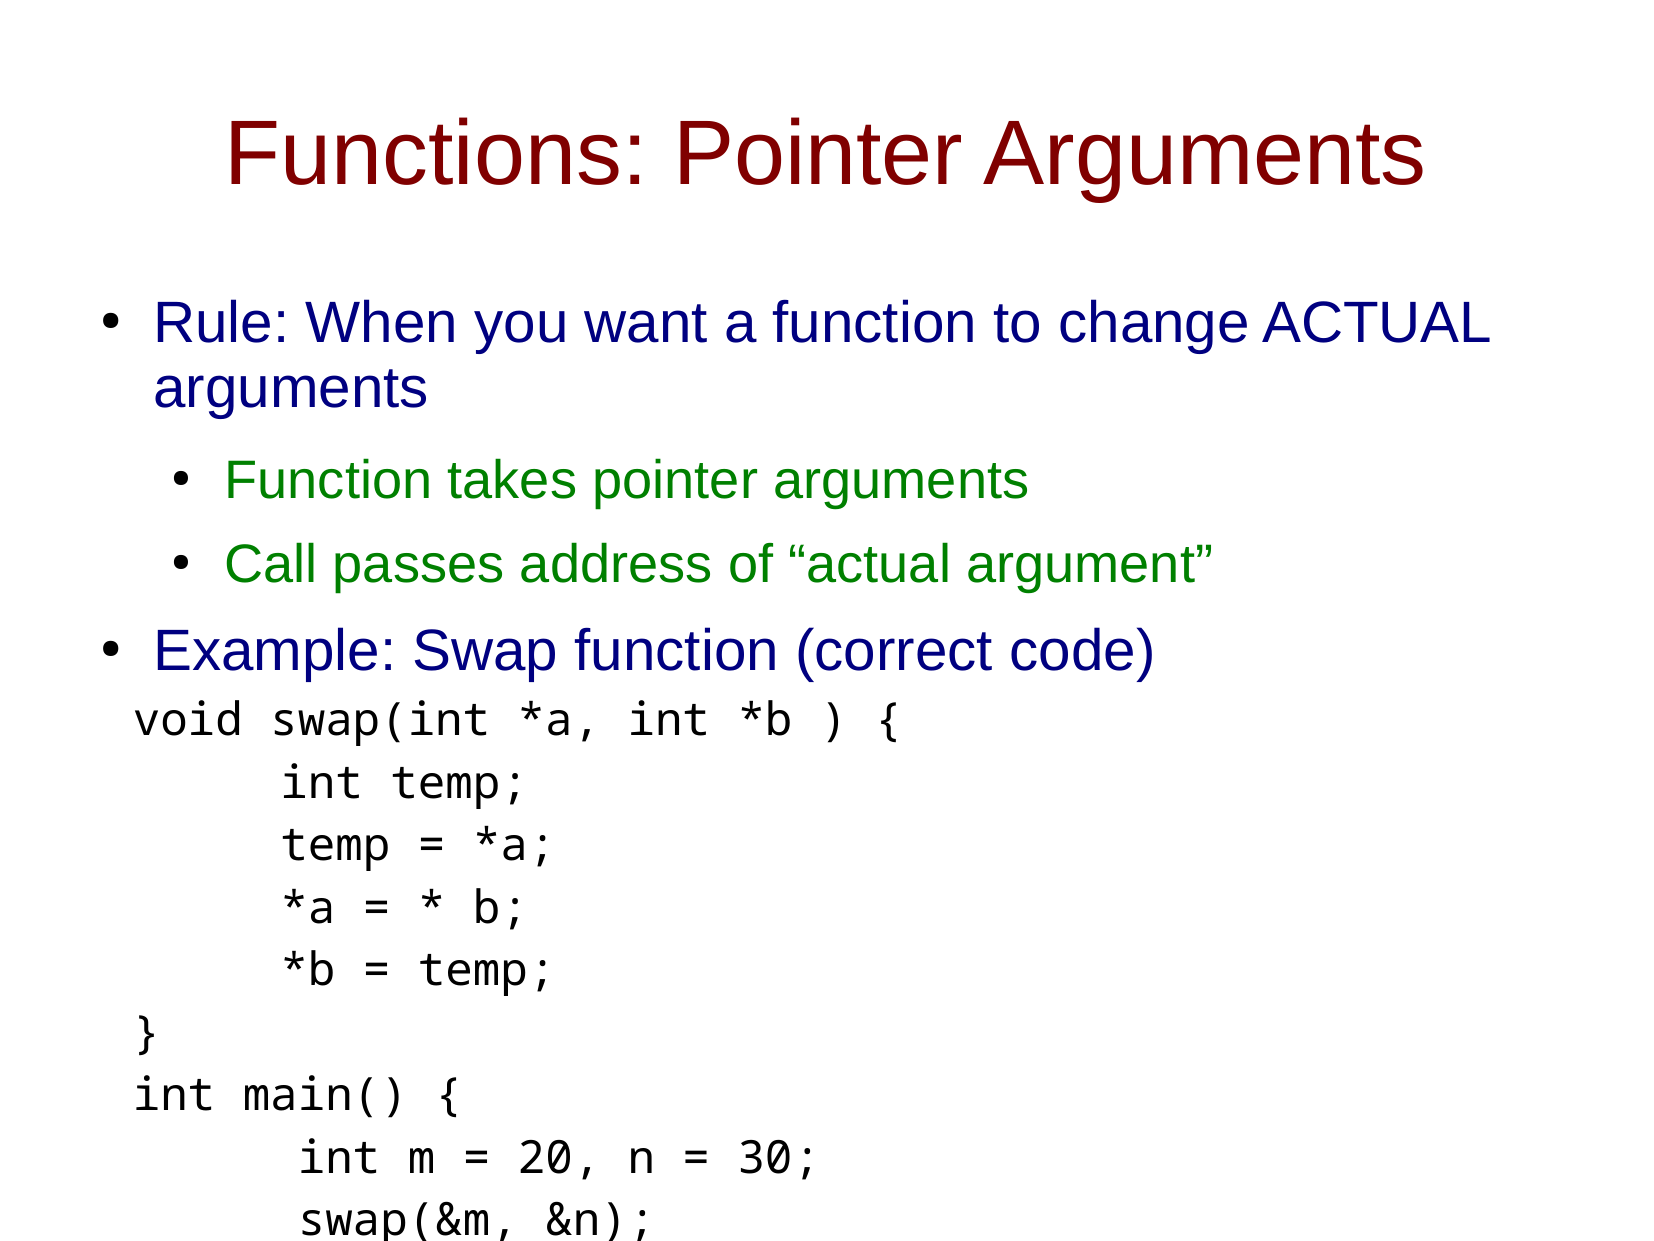

# Functions: Pointer Arguments
Rule: When you want a function to change ACTUAL arguments
Function takes pointer arguments
Call passes address of “actual argument”
Example: Swap function (correct code)
void swap(int *a, int *b ) {
		int temp;
		temp = *a;
		*a = * b;
		*b = temp;
}
int main() {
 int m = 20, n = 30;
 swap(&m, &n);
}